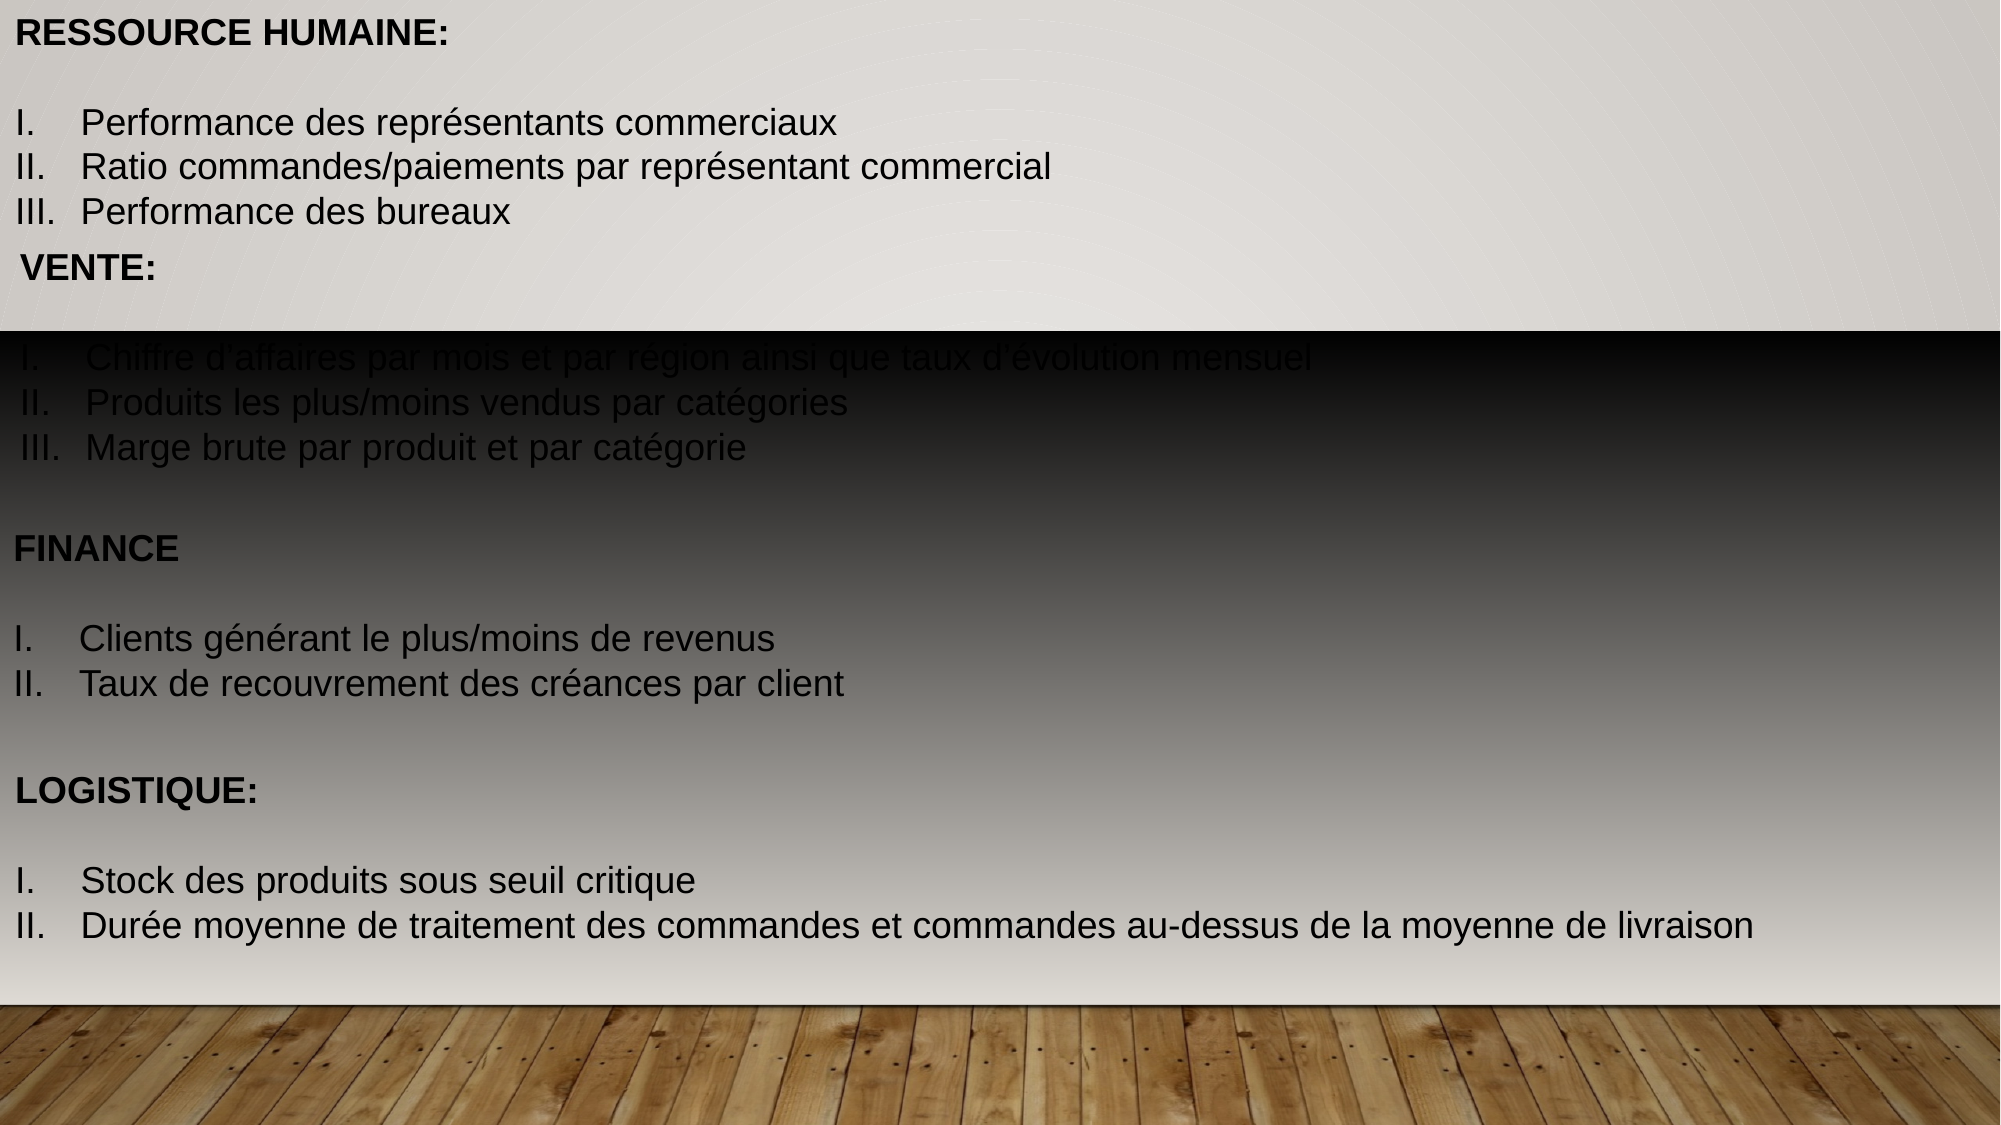

RESSOURCE HUMAINE:
Performance des représentants commerciaux
Ratio commandes/paiements par représentant commercial
Performance des bureaux
VENTE:
Chiffre d’affaires par mois et par région ainsi que taux d’évolution mensuel
Produits les plus/moins vendus par catégories
Marge brute par produit et par catégorie
FINANCE
Clients générant le plus/moins de revenus
Taux de recouvrement des créances par client
LOGISTIQUE:
Stock des produits sous seuil critique
Durée moyenne de traitement des commandes et commandes au-dessus de la moyenne de livraison